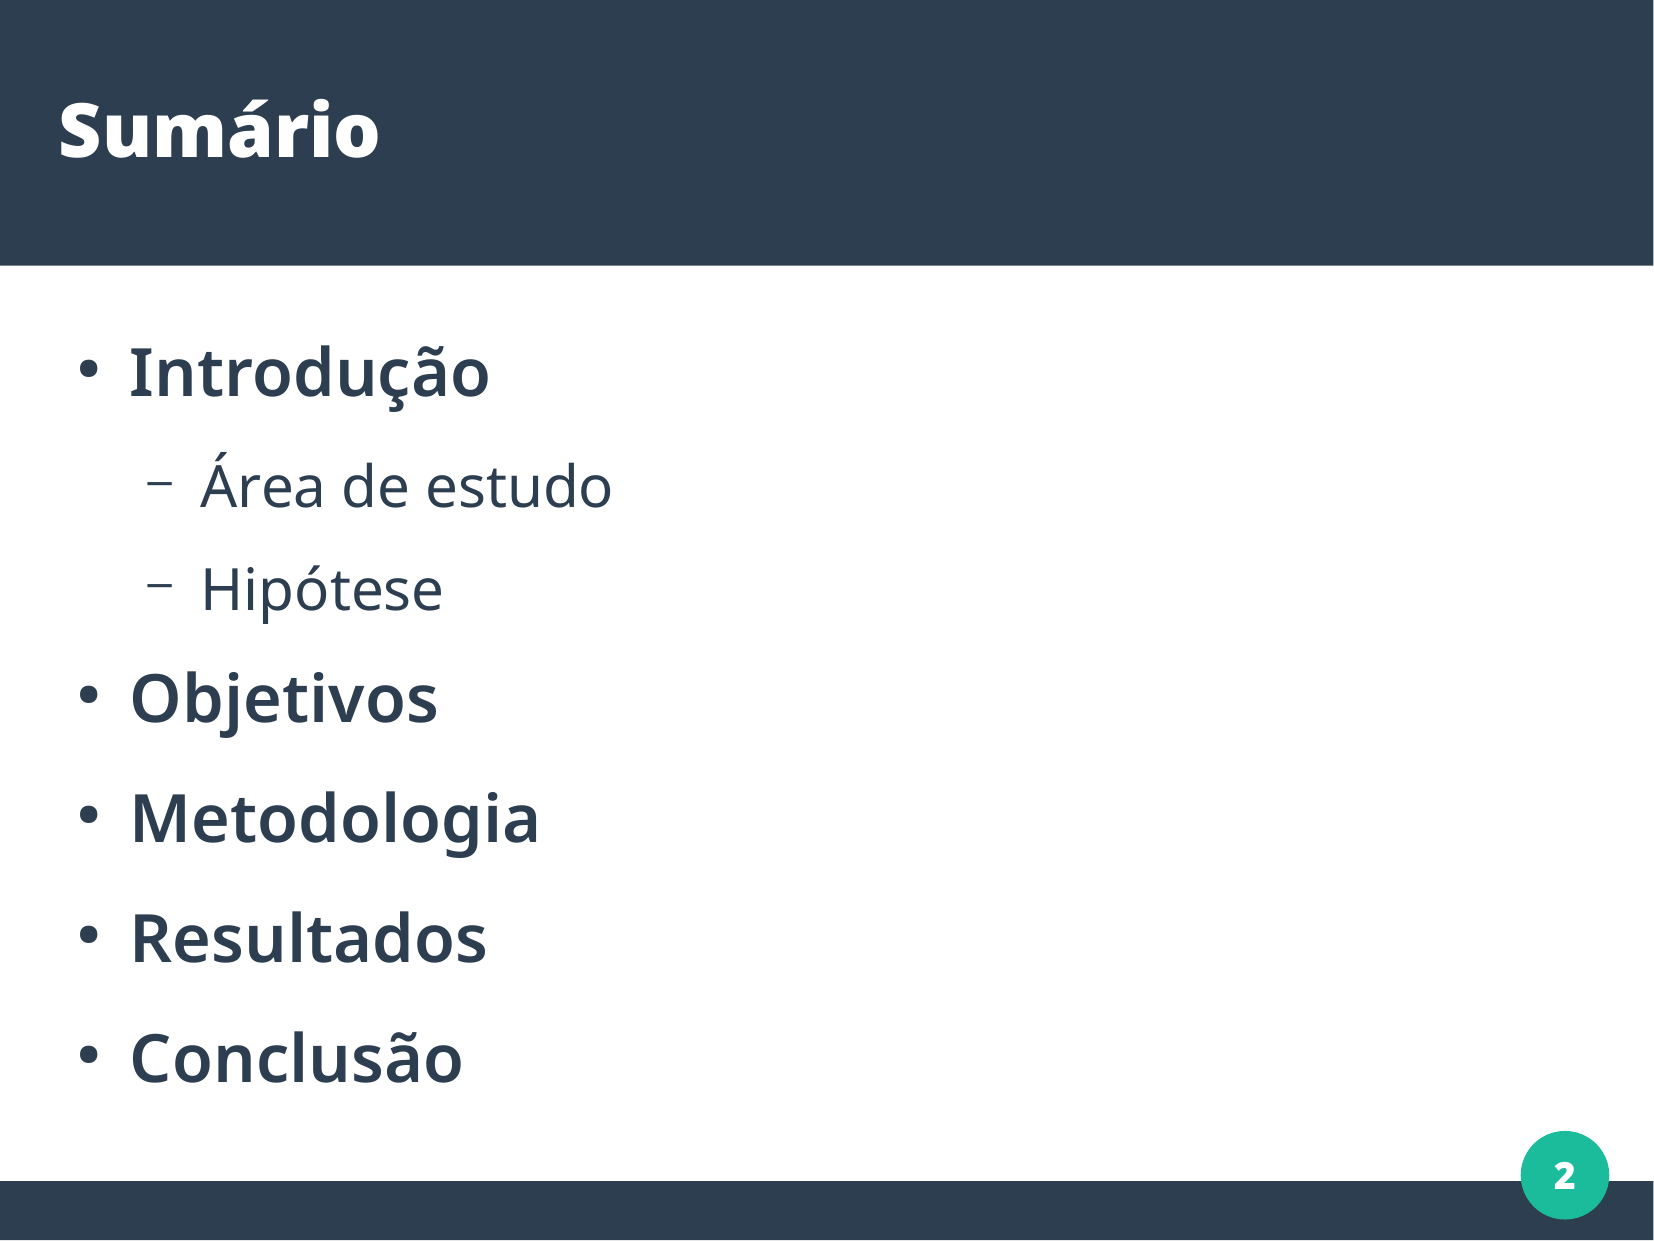

# Sumário
Introdução
Área de estudo
Hipótese
Objetivos
Metodologia
Resultados
Conclusão
2